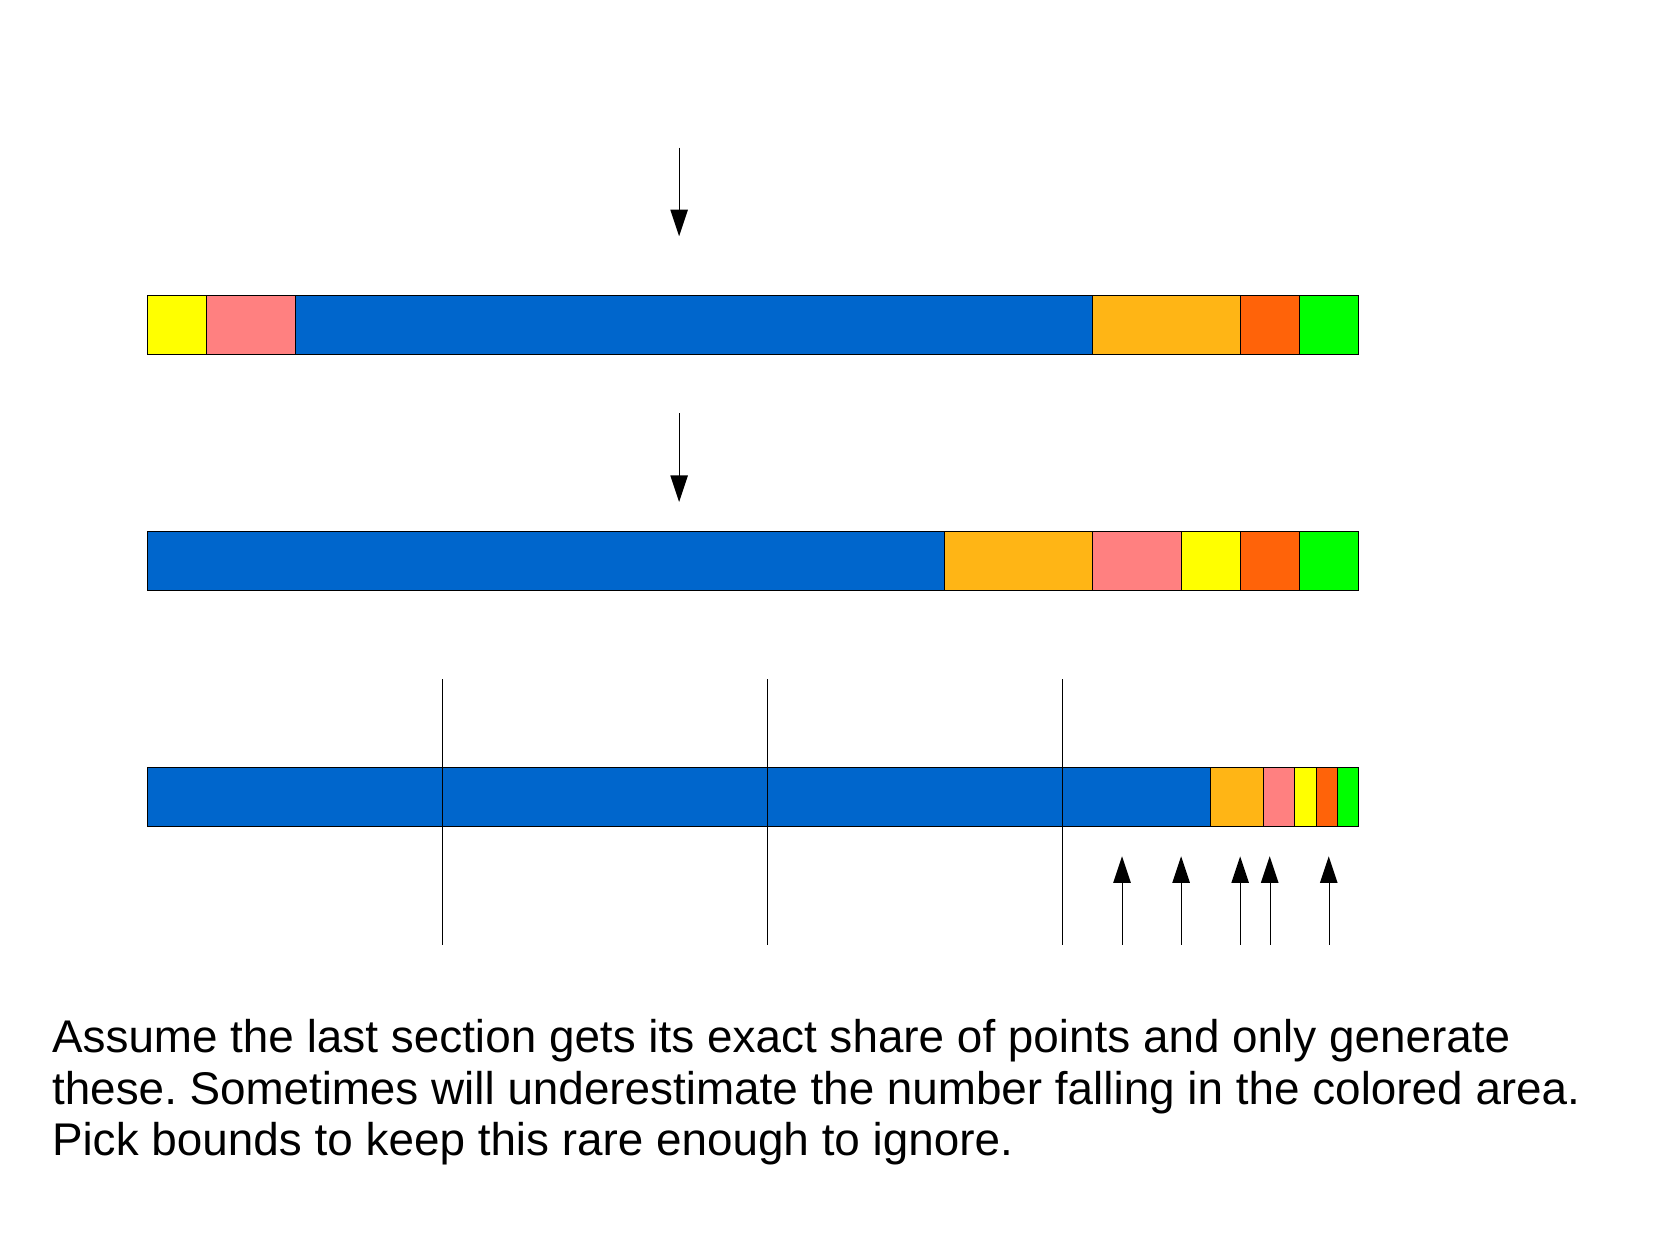

Assume the last section gets its exact share of points and only generate
these. Sometimes will underestimate the number falling in the colored area.
Pick bounds to keep this rare enough to ignore.